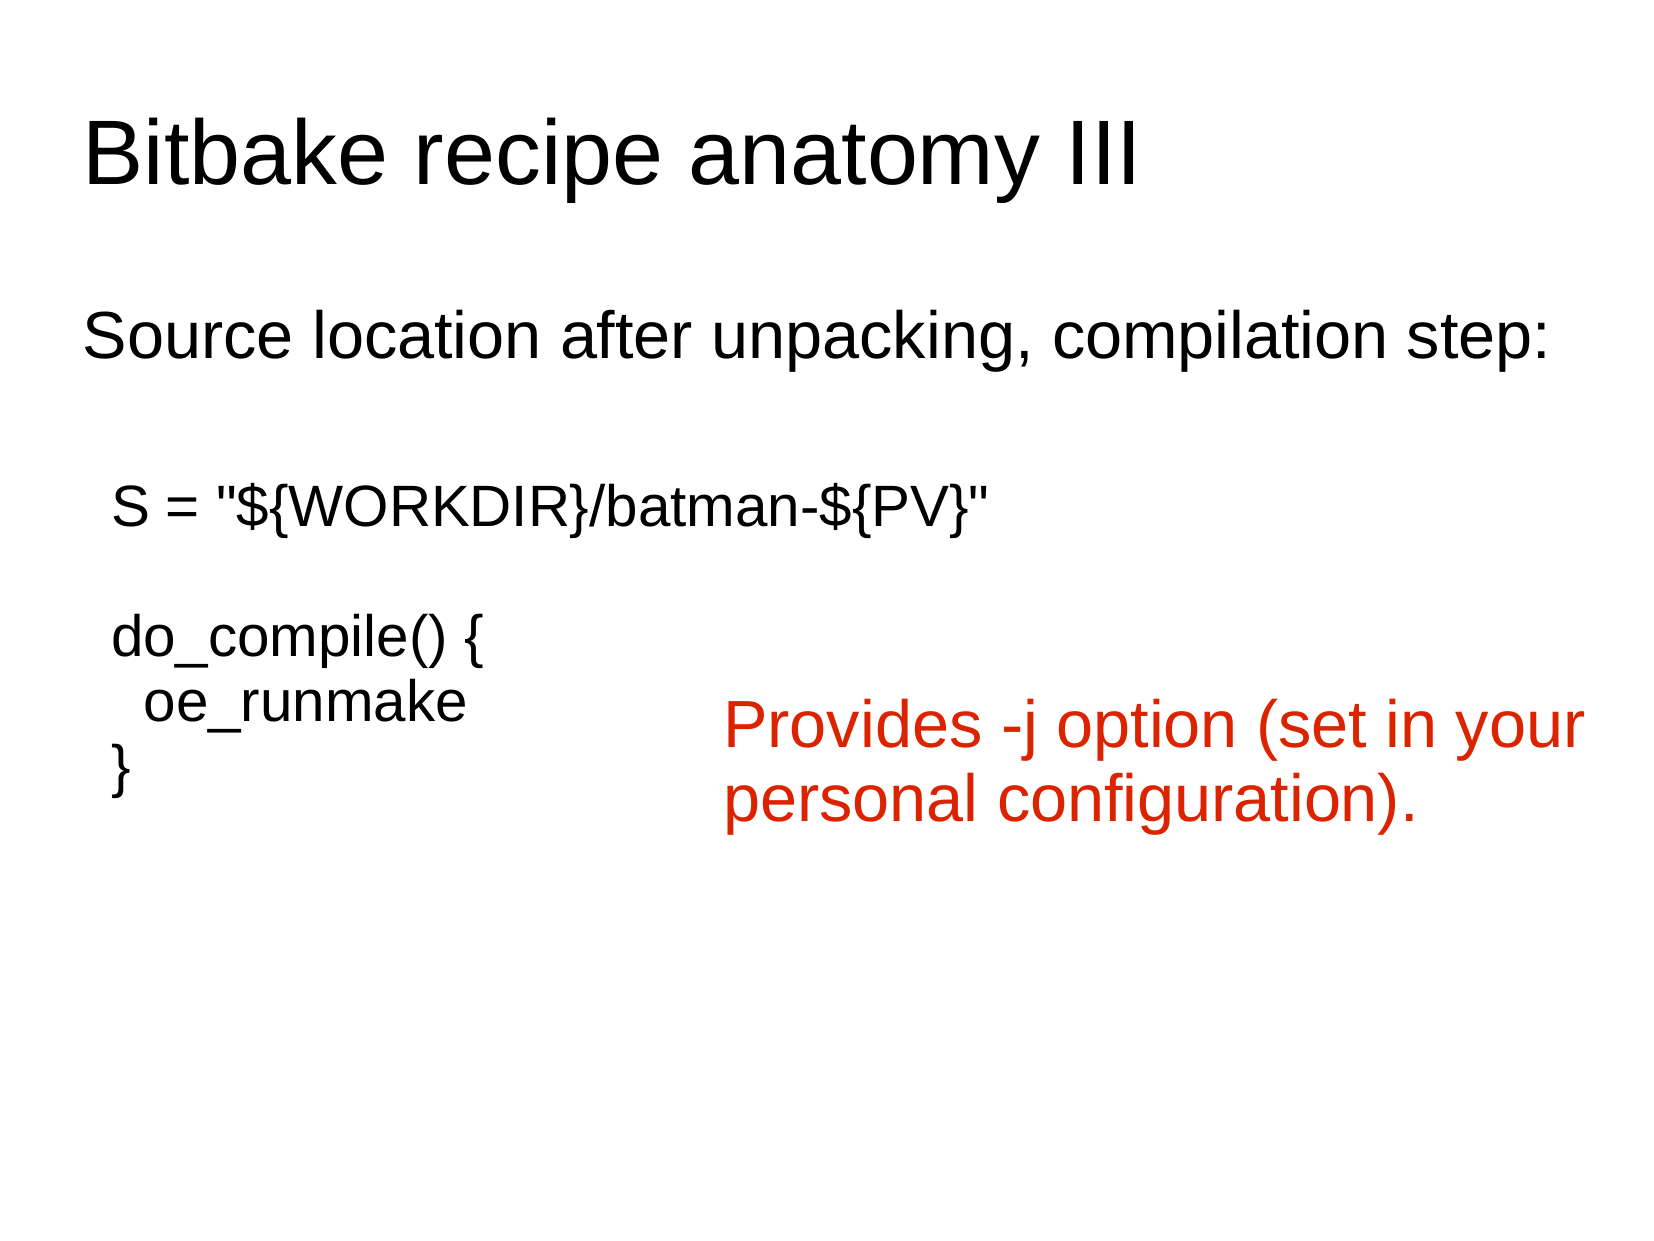

# Bitbake recipe anatomy III
Source location after unpacking, compilation step:
S = "${WORKDIR}/batman-${PV}"
do_compile() {
 oe_runmake
}
Provides -j option (set in your personal configuration).